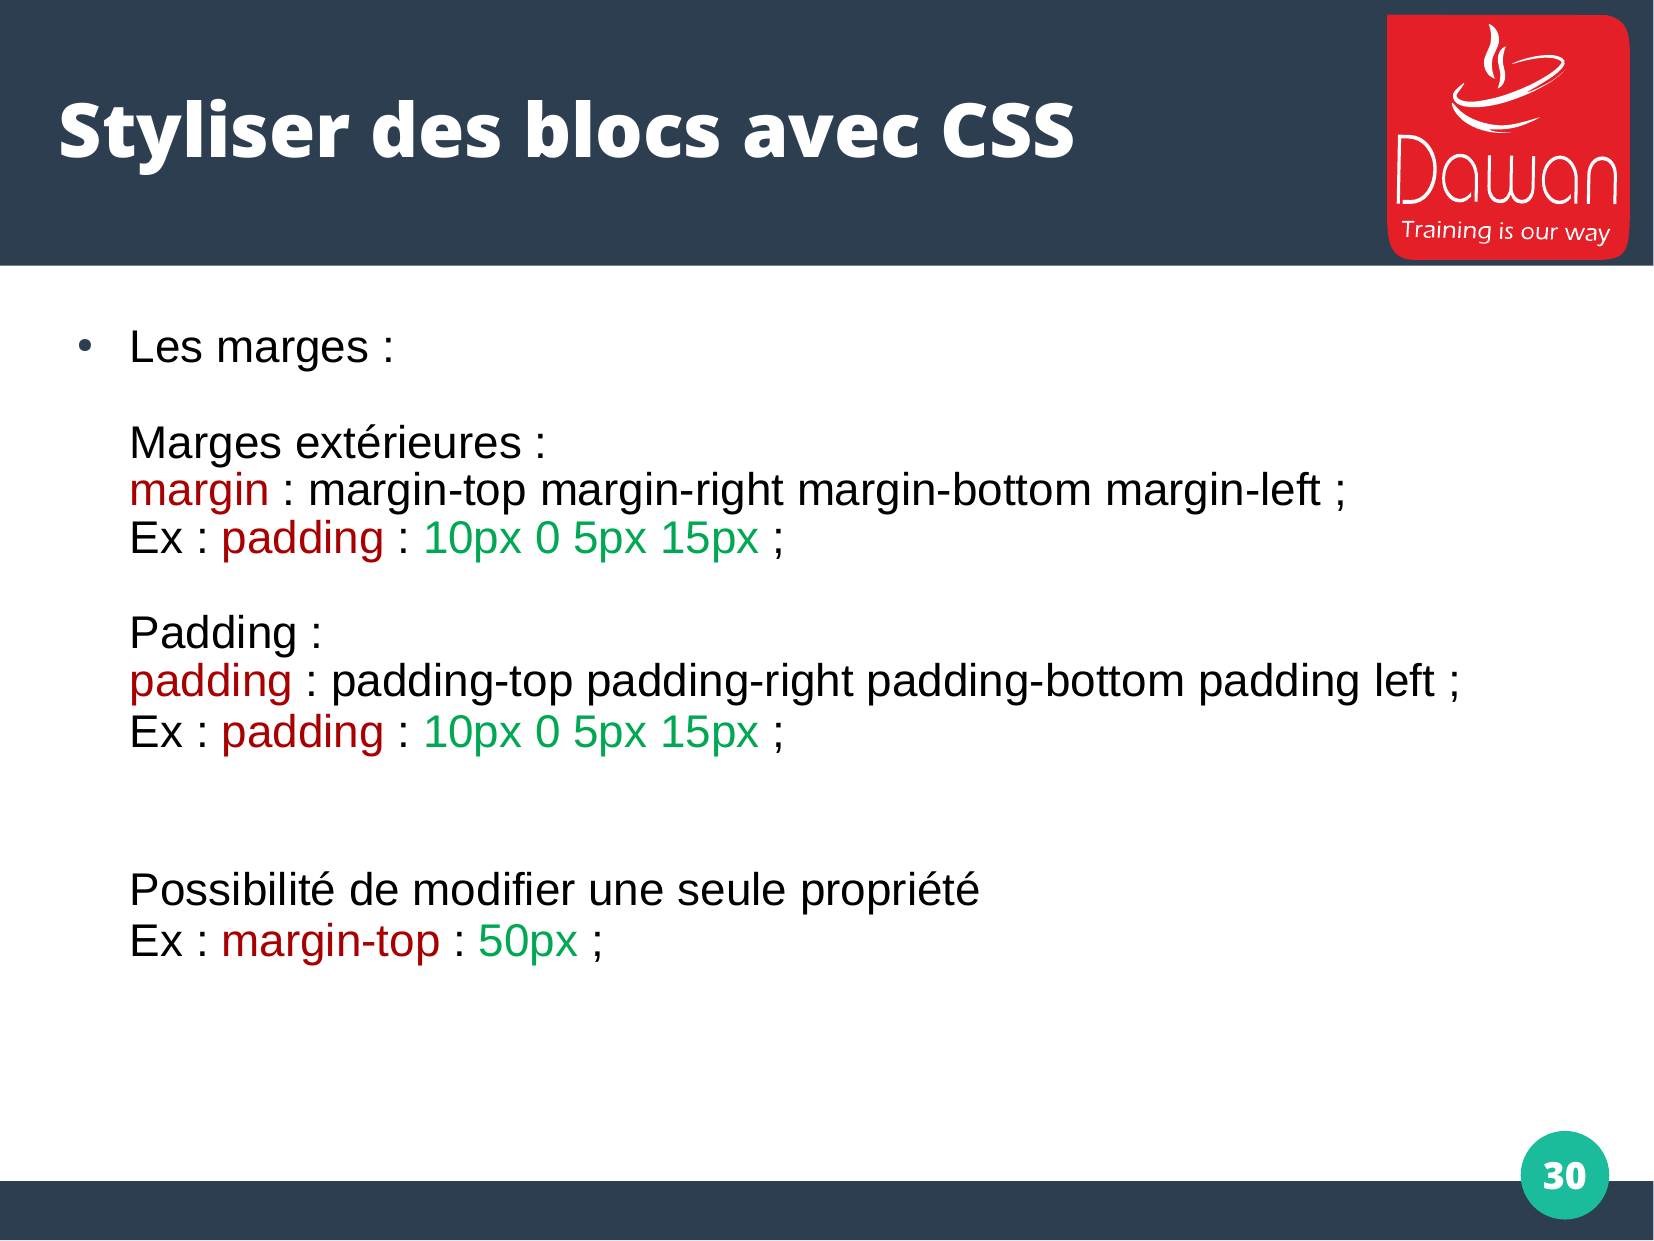

# Styliser des blocs avec CSS
Les marges :
Marges extérieures :
margin : margin-top margin-right margin-bottom margin-left ;
Ex : padding : 10px 0 5px 15px ;
Padding :
padding : padding-top padding-right padding-bottom padding left ;
Ex : padding : 10px 0 5px 15px ;
Possibilité de modifier une seule propriété
Ex : margin-top : 50px ;
30